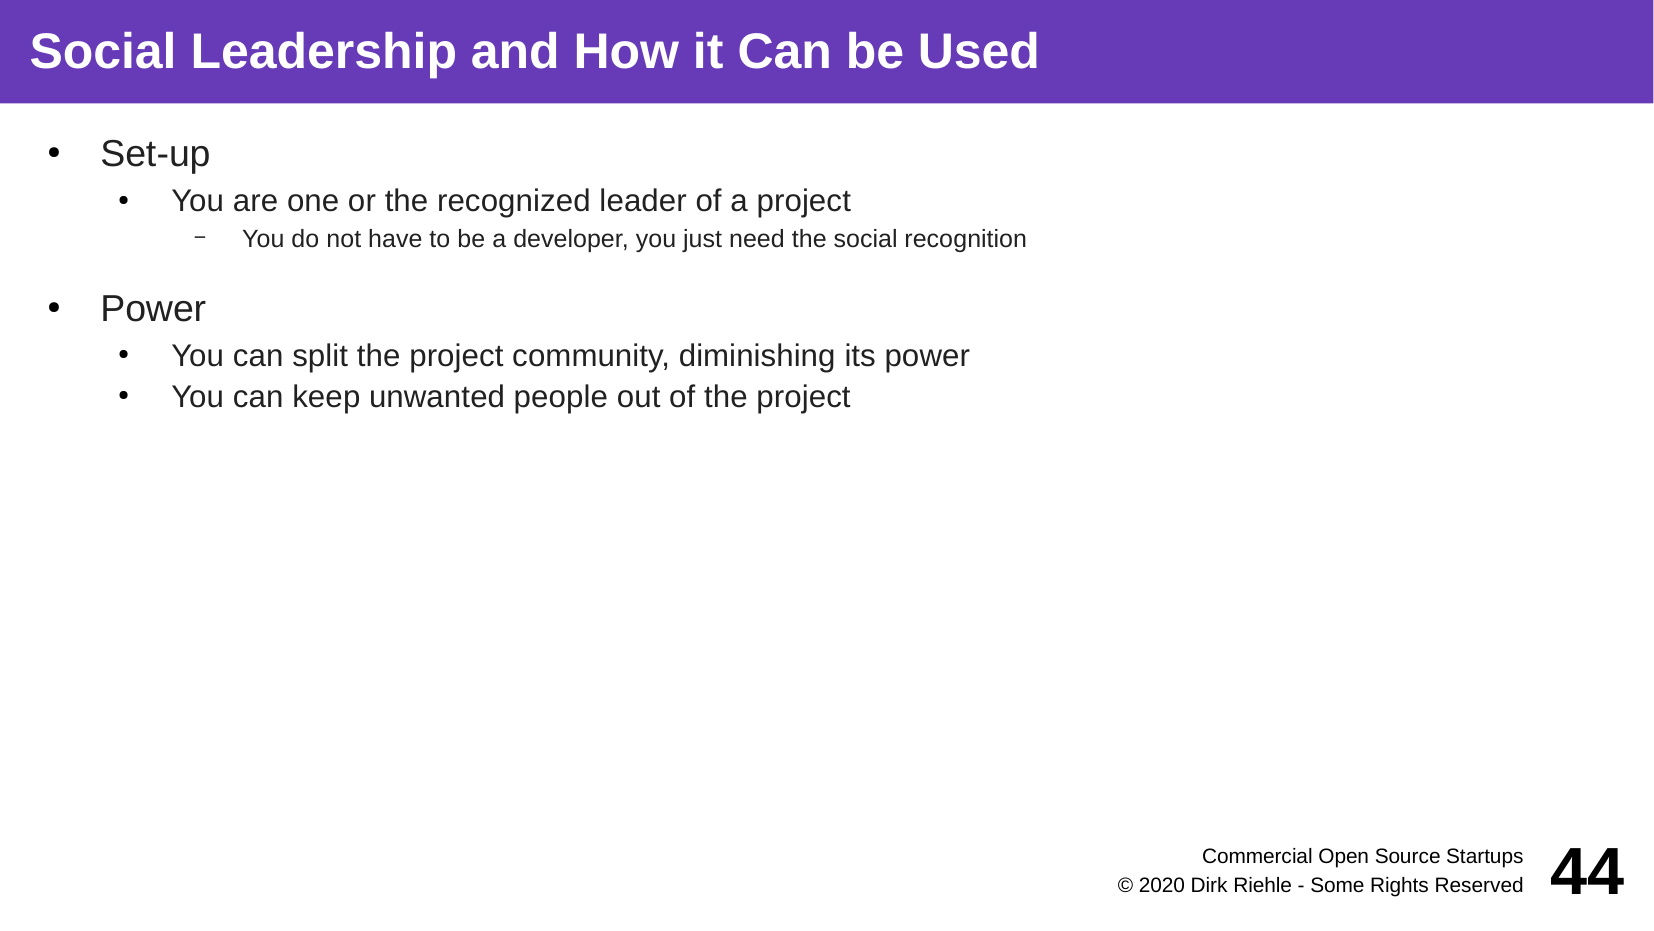

# Social Leadership and How it Can be Used
Set-up
You are one or the recognized leader of a project
You do not have to be a developer, you just need the social recognition
Power
You can split the project community, diminishing its power
You can keep unwanted people out of the project
Commercial Open Source Startups
44
© 2020 Dirk Riehle - Some Rights Reserved